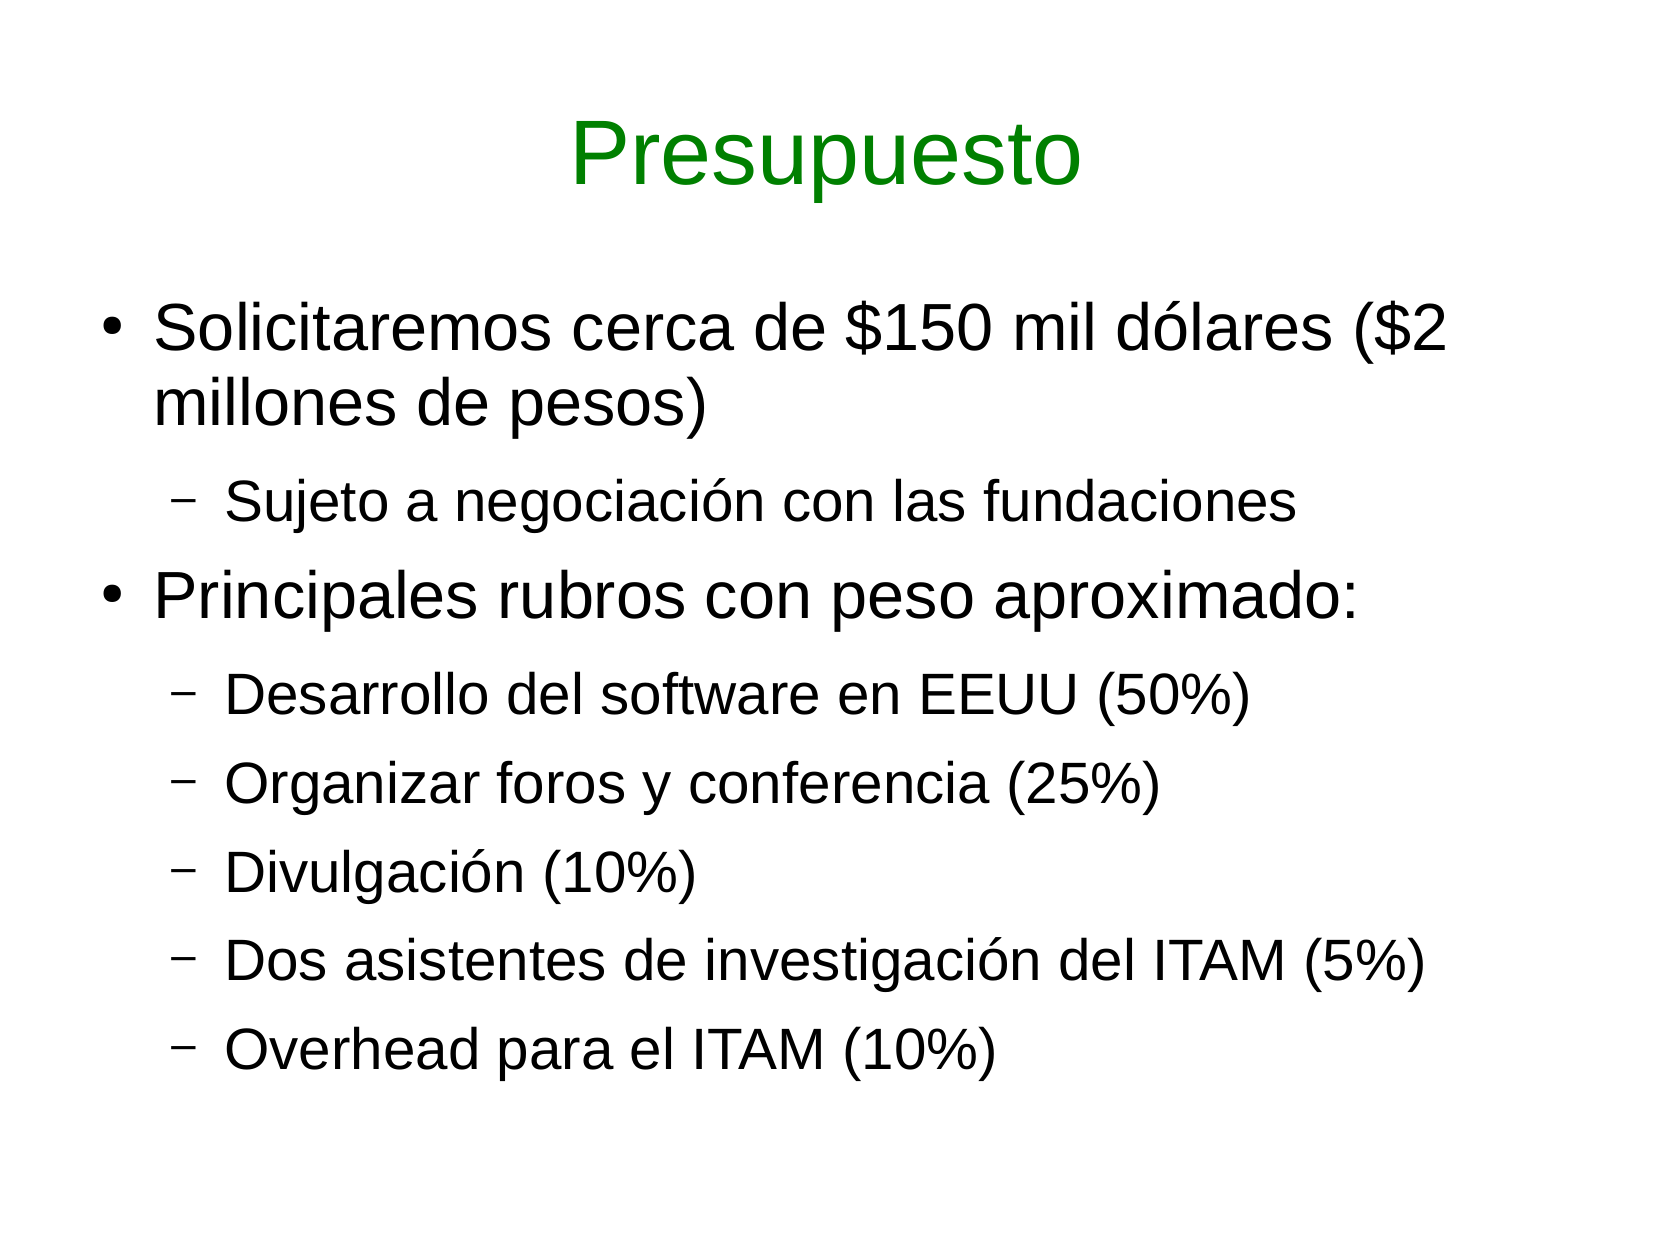

# Presupuesto
Solicitaremos cerca de $150 mil dólares ($2 millones de pesos)
Sujeto a negociación con las fundaciones
Principales rubros con peso aproximado:
Desarrollo del software en EEUU (50%)
Organizar foros y conferencia (25%)
Divulgación (10%)
Dos asistentes de investigación del ITAM (5%)
Overhead para el ITAM (10%)